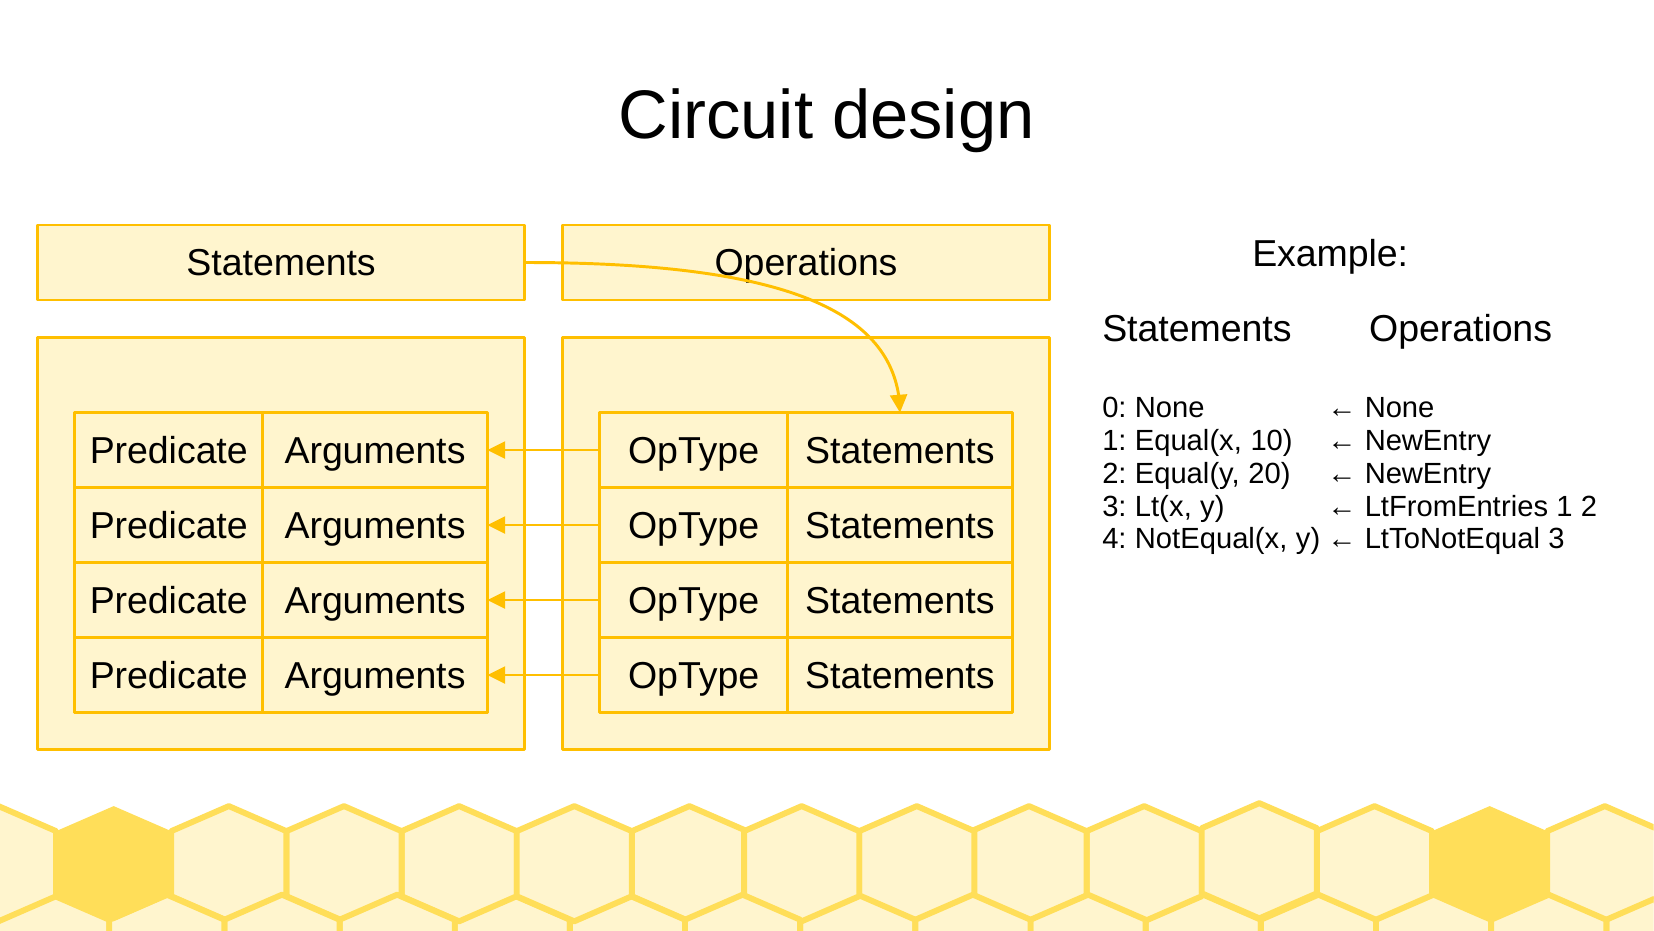

# Circuit design
Statements
Operations
		Example:
Statements
0: None
1: Equal(x, 10)
2: Equal(y, 20)
3: Lt(x, y)
4: NotEqual(x, y)
 Operations
← None
← NewEntry
← NewEntry
← LtFromEntries 1 2
← LtToNotEqual 3
Predicate
Arguments
OpType
Statements
Predicate
Arguments
OpType
Statements
Predicate
Arguments
OpType
Statements
Predicate
Predicate
Arguments
Arguments
OpType
Statements